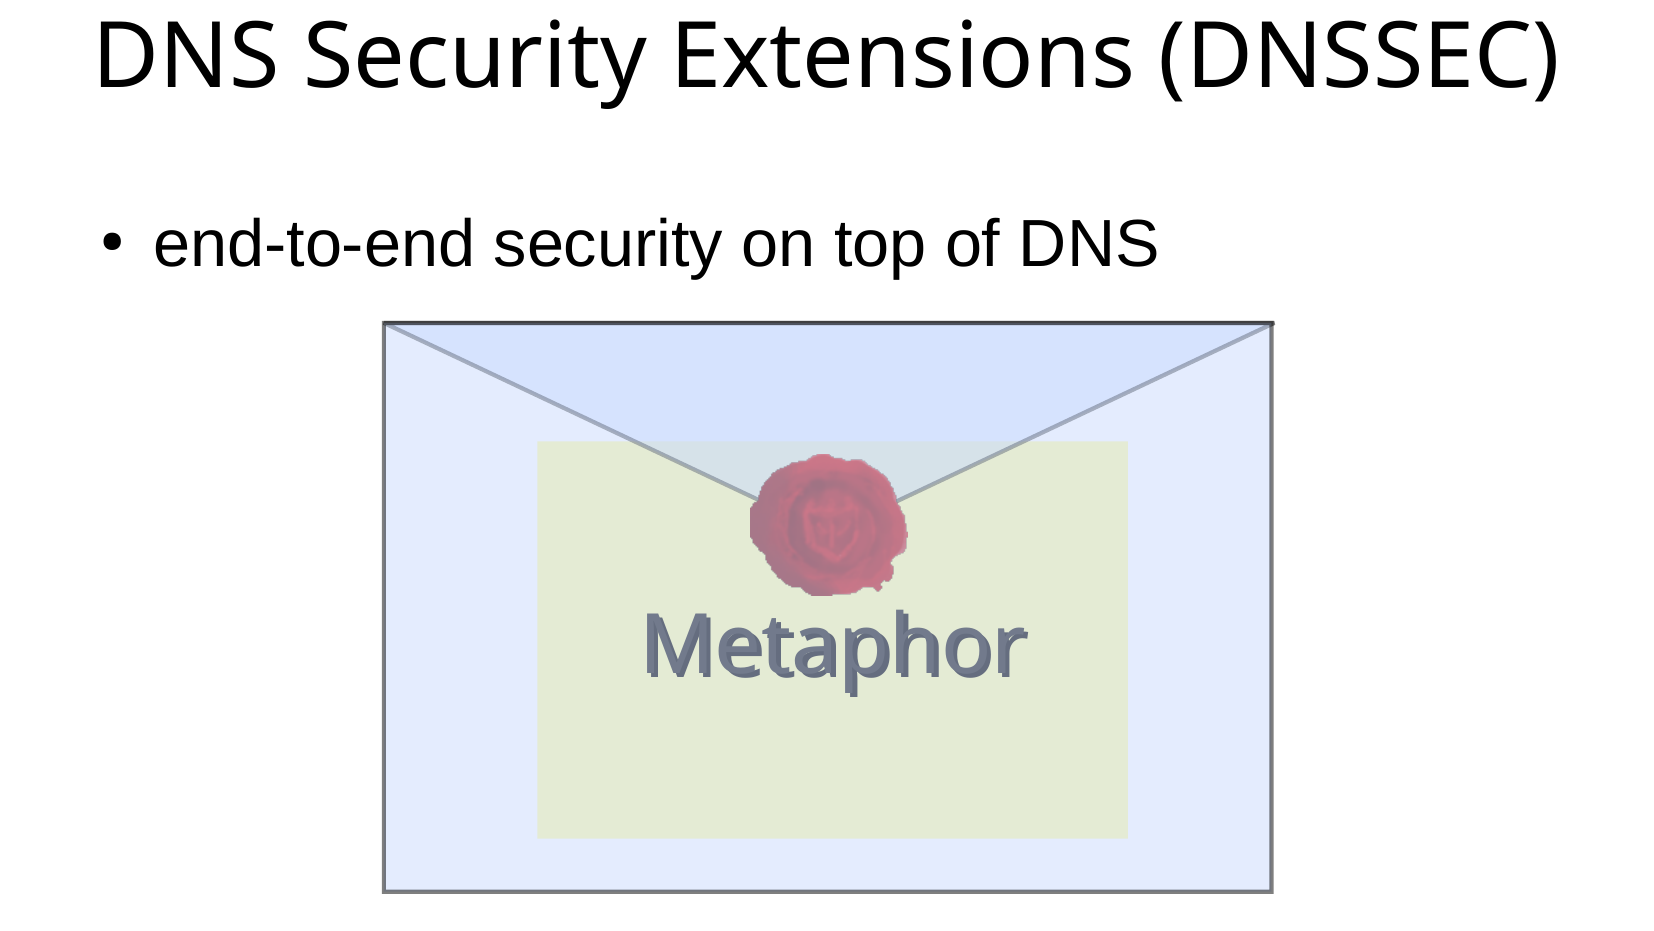

# DNS Security Extensions (DNSSEC)
end-to-end security on top of DNS
Metaphor